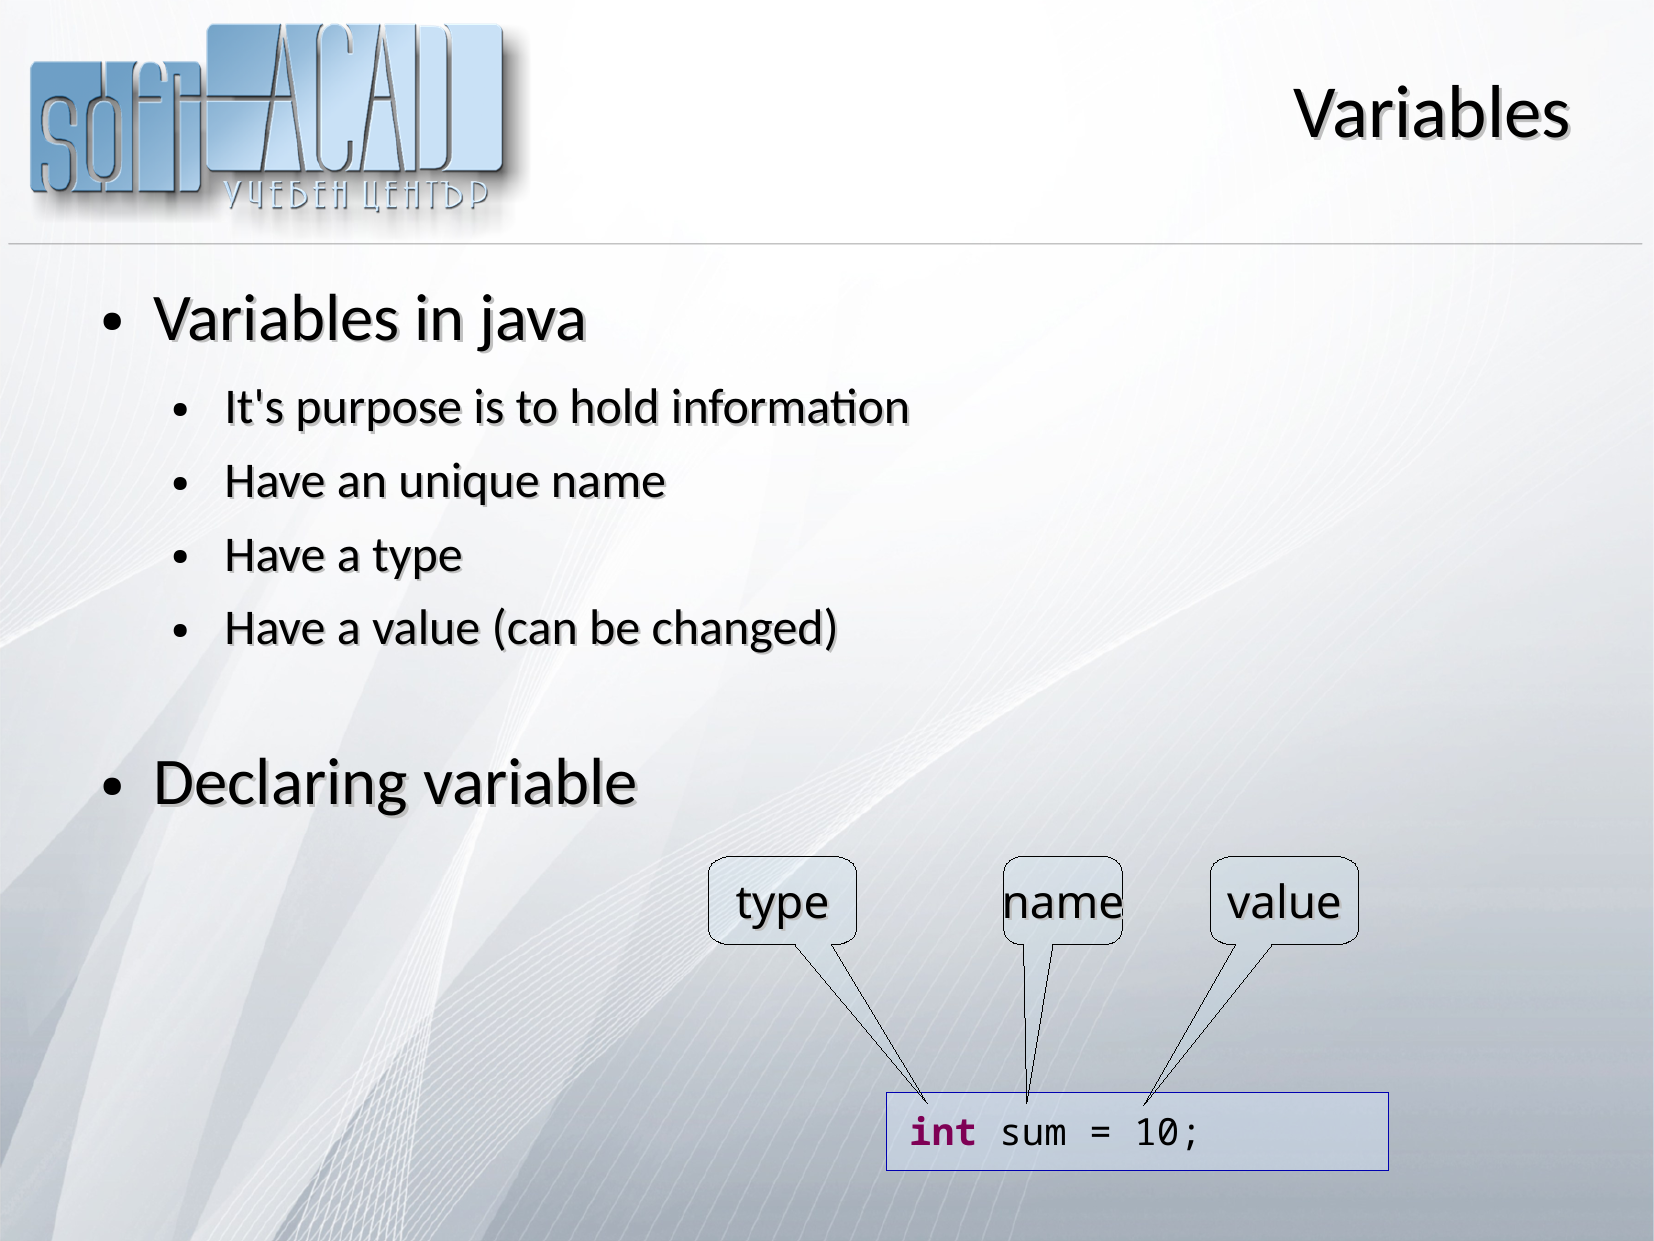

Variables
# Variables in java
It's purpose is to hold information
Have an unique name
Have a type
Have a value (can be changed)
Declaring variable
type
name
value
int sum = 10;